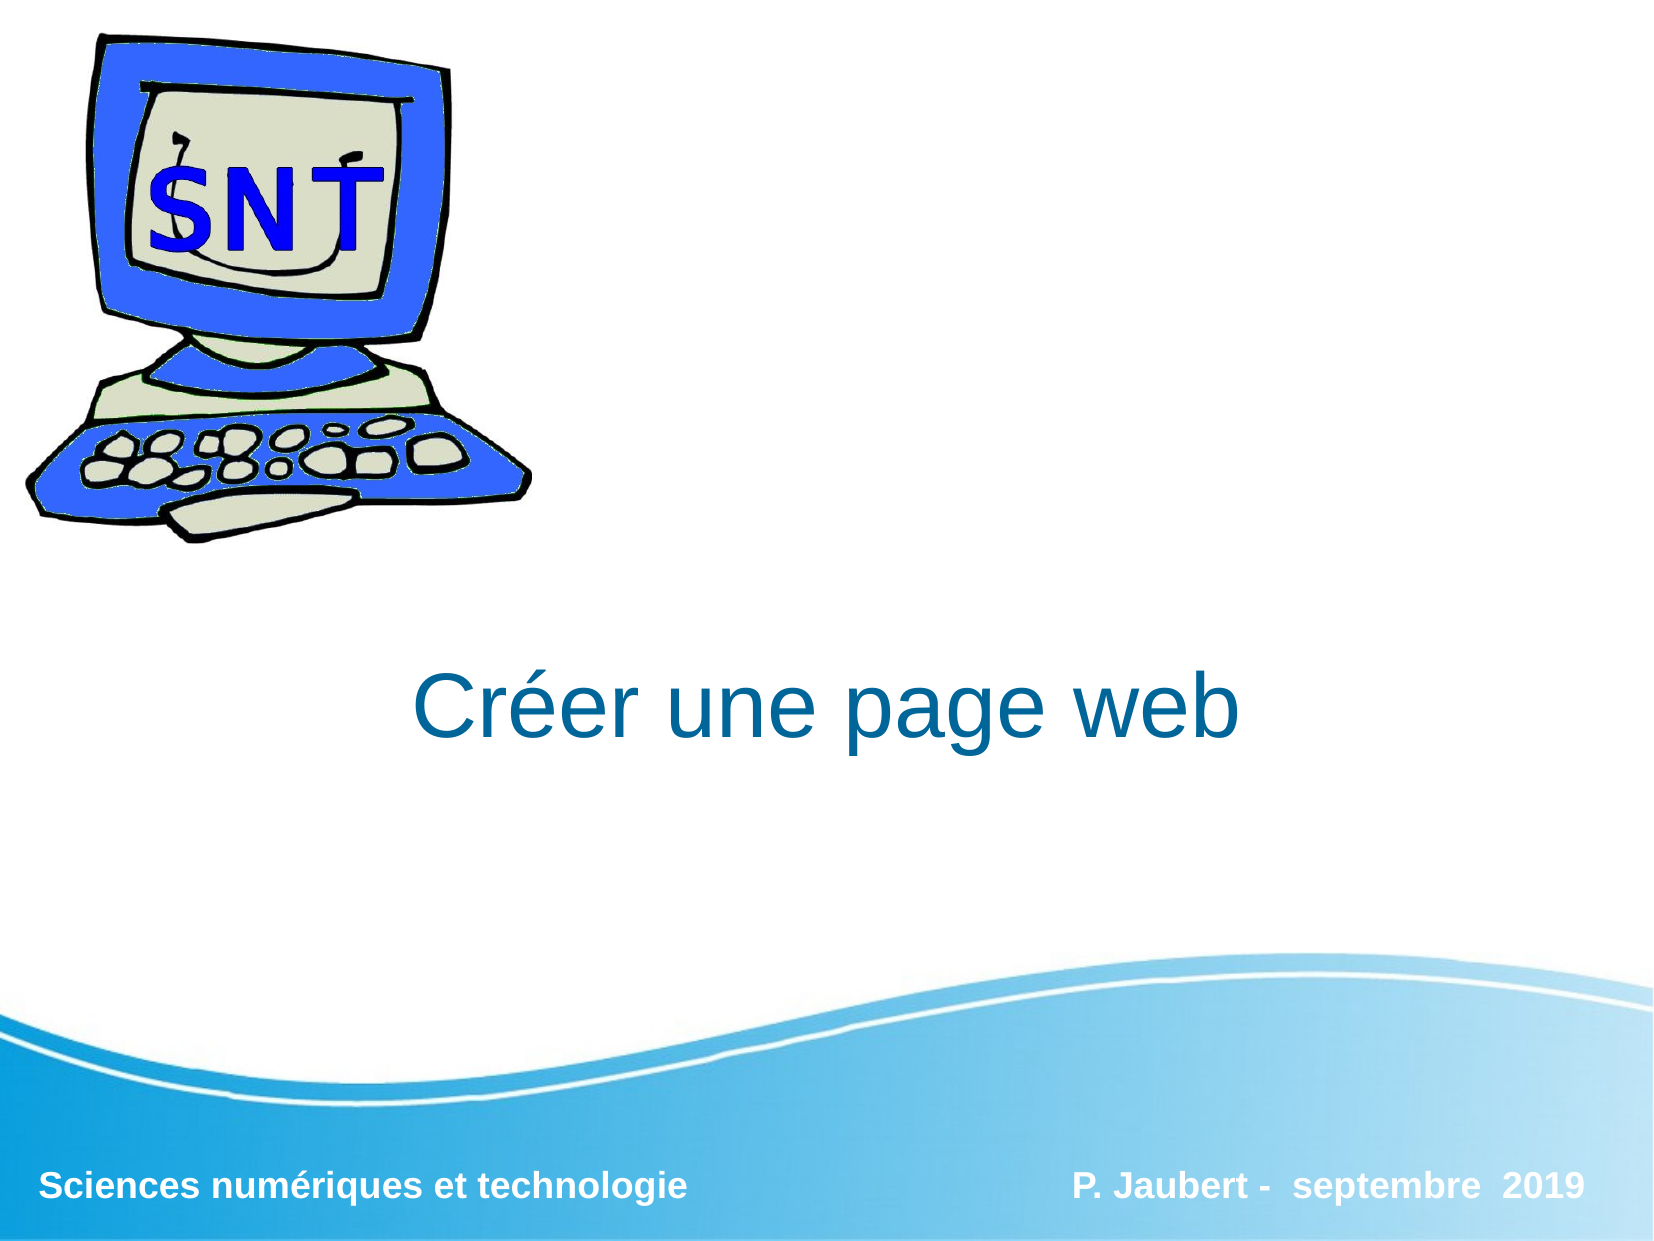

# Créer une page web
Sciences numériques et technologie						P. Jaubert - septembre 2019